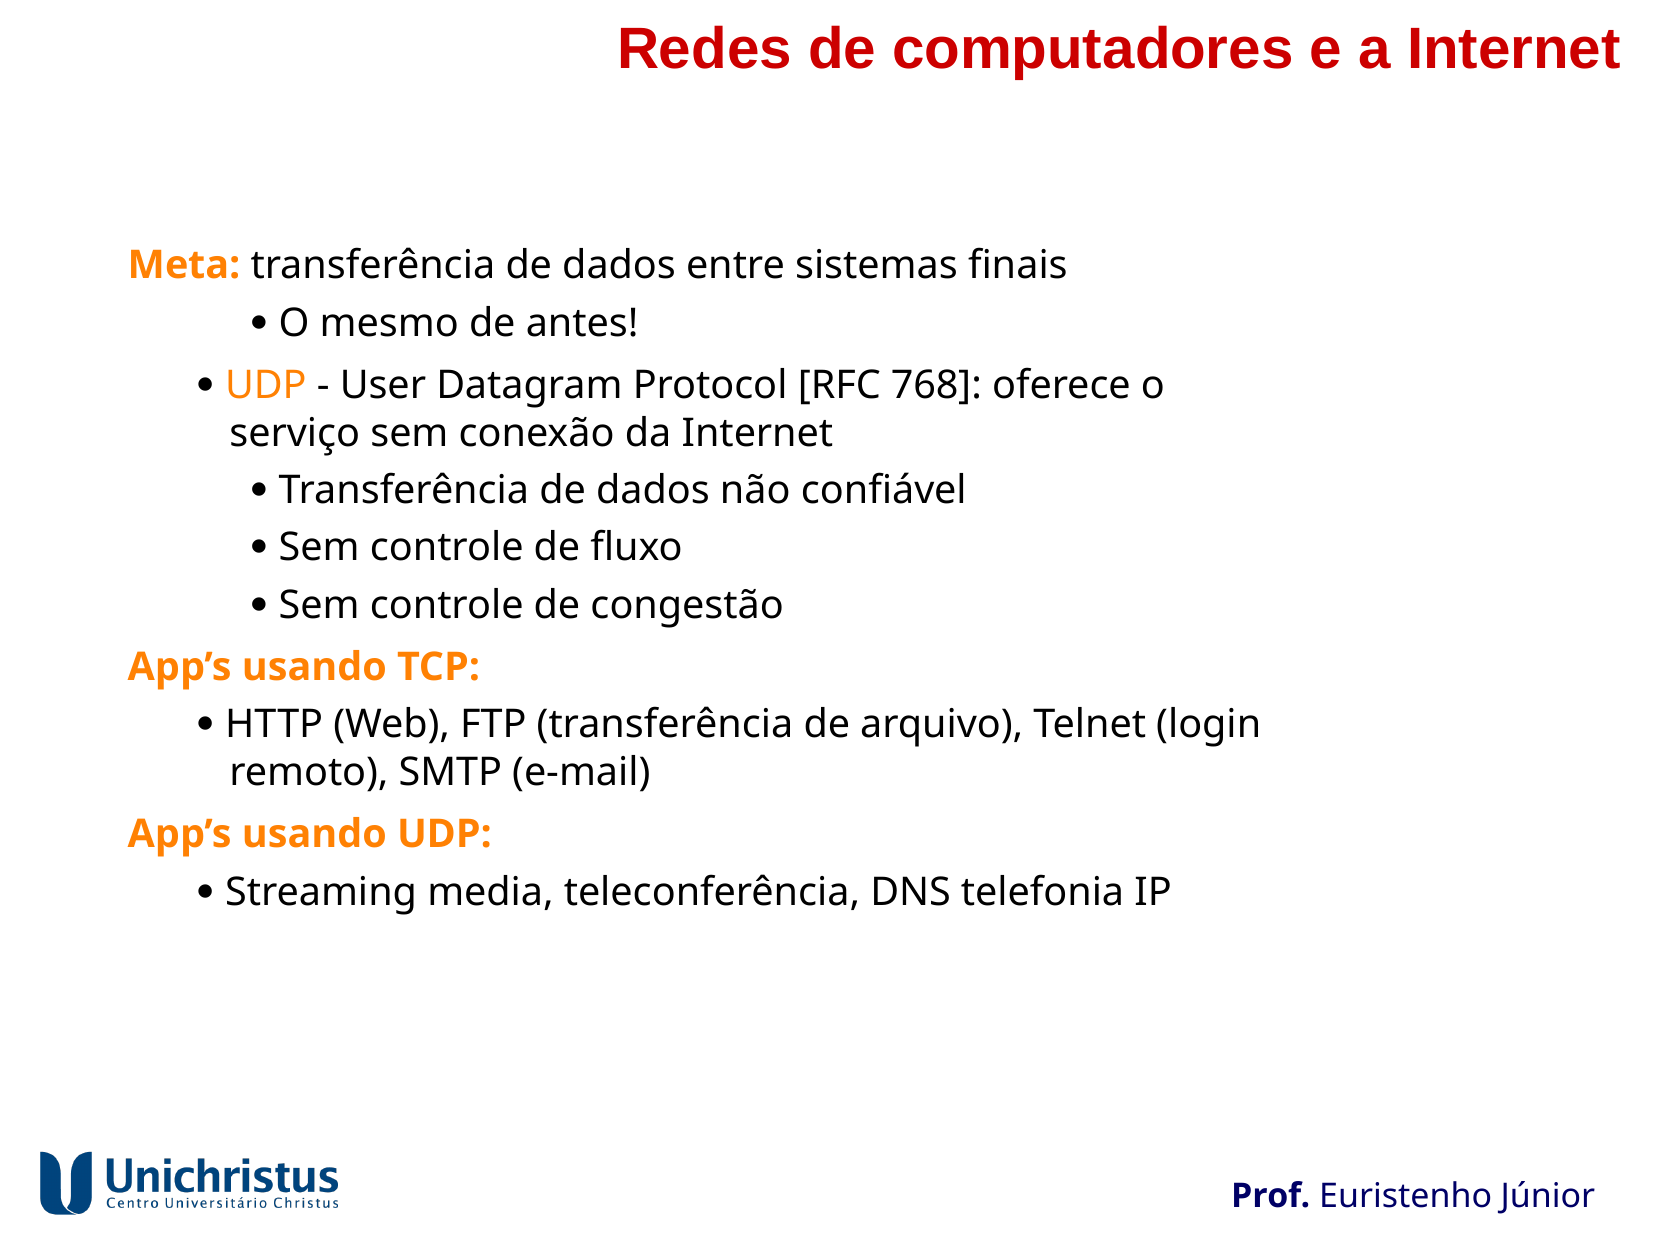

Redes de computadores e a Internet
# Meta: transferência de dados entre sistemas finais
 O mesmo de antes!
 UDP - User Datagram Protocol [RFC 768]: oferece o serviço sem conexão da Internet
 Transferência de dados não confiável
 Sem controle de fluxo
 Sem controle de congestão
App’s usando TCP:
 HTTP (Web), FTP (transferência de arquivo), Telnet (login remoto), SMTP (e-mail)
App’s usando UDP:
 Streaming media, teleconferência, DNS telefonia IP
Prof. Euristenho Júnior